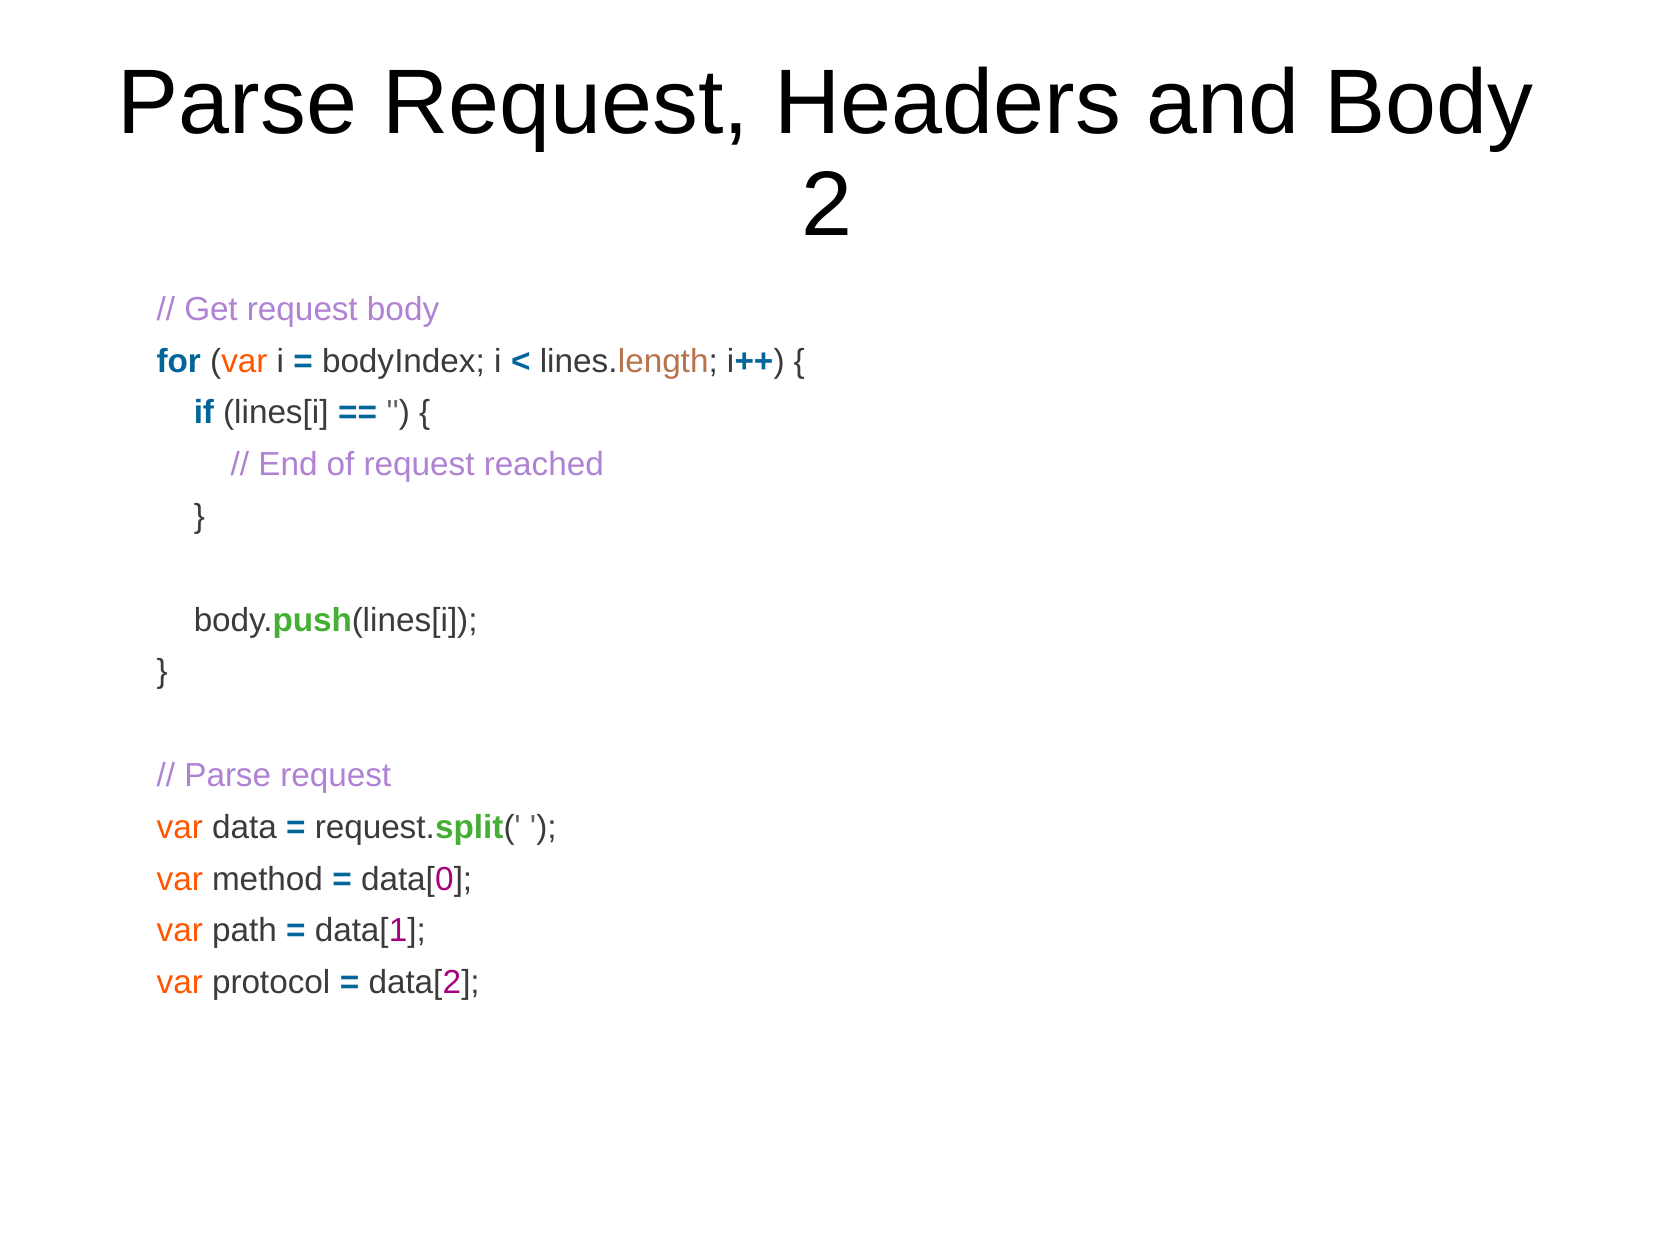

# Parse Request, Headers and Body 2
 // Get request body
 for (var i = bodyIndex; i < lines.length; i++) {
 if (lines[i] == '') {
 // End of request reached
 }
 body.push(lines[i]);
 }
 // Parse request
 var data = request.split(' ');
 var method = data[0];
 var path = data[1];
 var protocol = data[2];